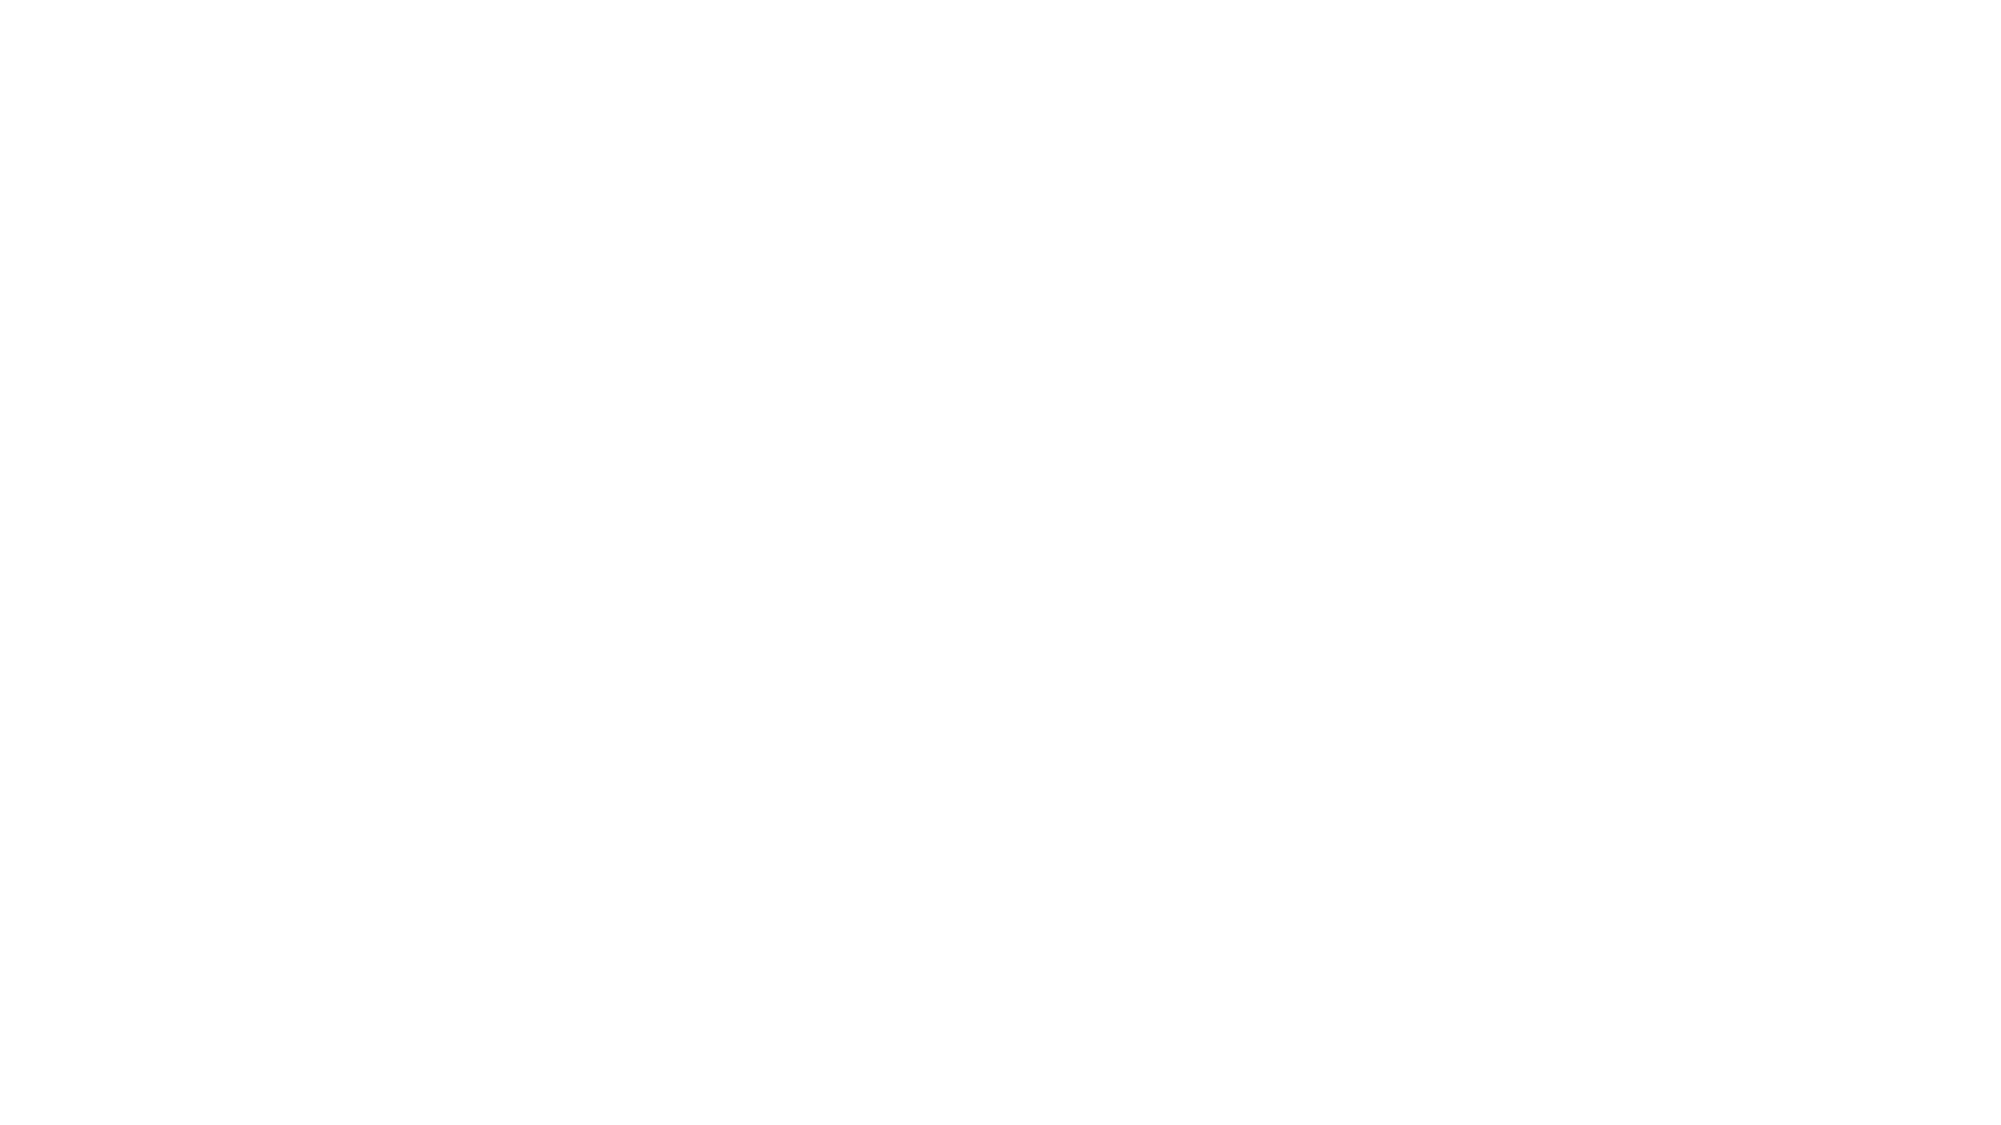

Market Share
BT: Increased from 26% to 34% (+8%).
Sky: Decreased from 27% to 22% (-5%).
Virgin Media: Increased from 15% to 20% (+5%).
TalkTalk: Decreased from 16% to 12% (-4%).
Vodafone: Increased from 2% to 5% (+3%).
Plusnet: Decreased from 5% to 4% (-1%).
EE: Remained stable at 2%.
Customer Satisfaction Trends
Plusnet: Previously had a satisfaction score of 4.2, which has slightly decreased to 3.94.
EE: Maintained a high satisfaction score, around 4.0, with minor fluctuations.
BT: Improved from 3.8 to 4.0, indicating better service and customer experience.
Zen: Consistently high satisfaction scores, improving from 4.3 to 4.5.
Sky: Showed a slight improvement from 4.1 to 4.2.
Virgin Media: Increased from 3.5 to 3.72, showing gradual improvement but still lower compared to others.
TalkTalk: Decreased from 3.9 to 3.7, indicating a decline in customer satisfaction.
# Comparative Analysis with Historical Data